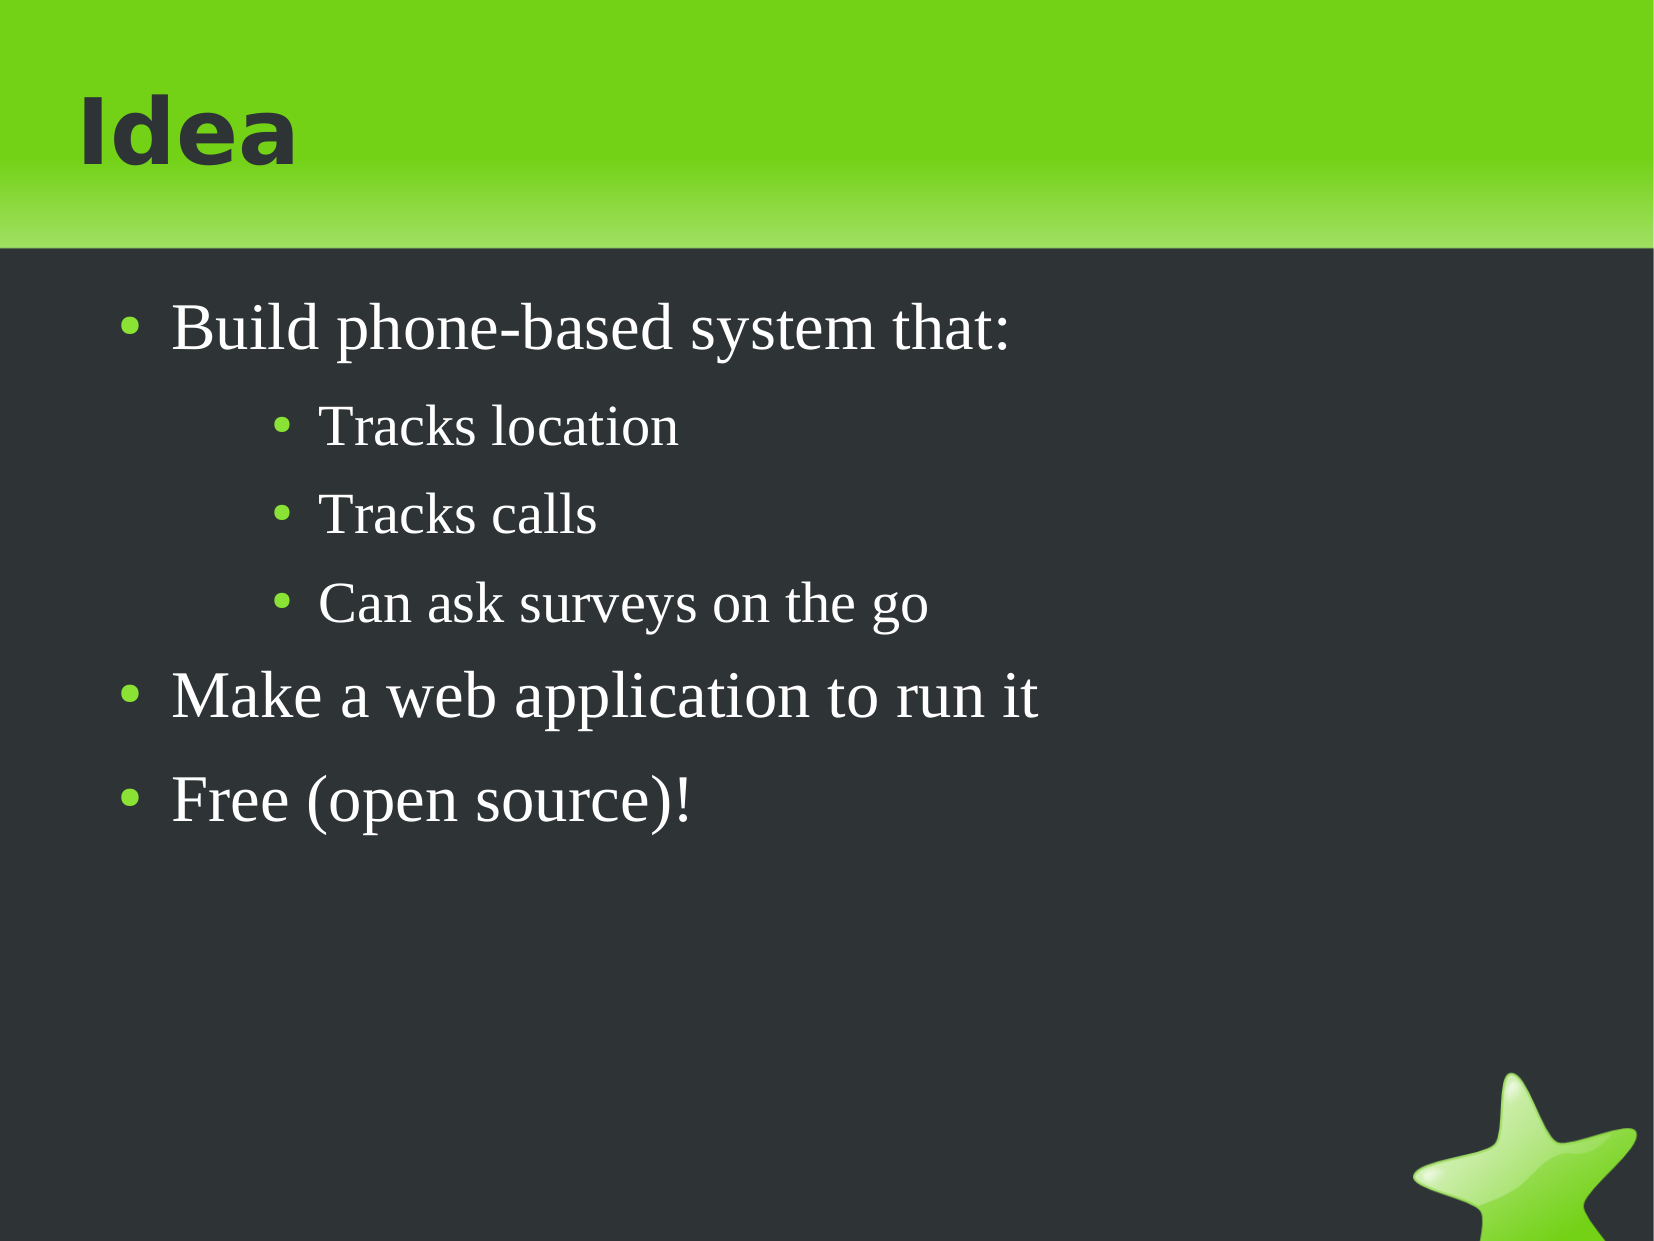

# Idea
Build phone-based system that:
Tracks location
Tracks calls
Can ask surveys on the go
Make a web application to run it
Free (open source)!